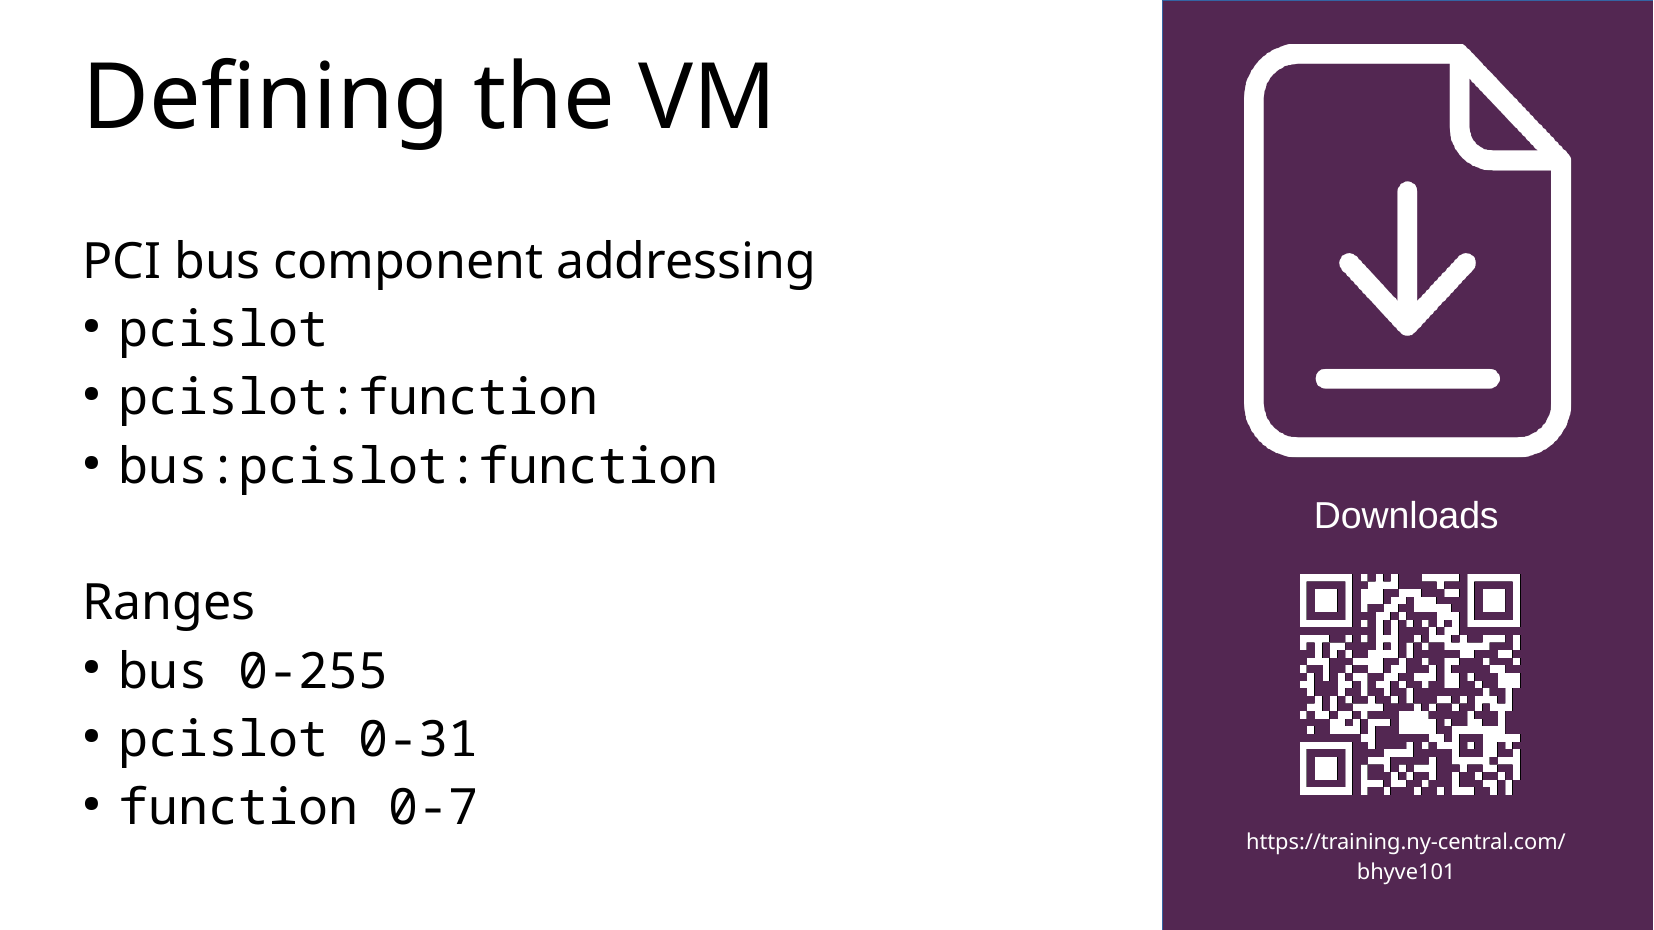

# Defining the VM
PCI bus component addressing
pcislot
pcislot:function
bus:pcislot:function
Ranges
bus 0-255
pcislot 0-31
function 0-7
Downloads
https://training.ny-central.com/bhyve101